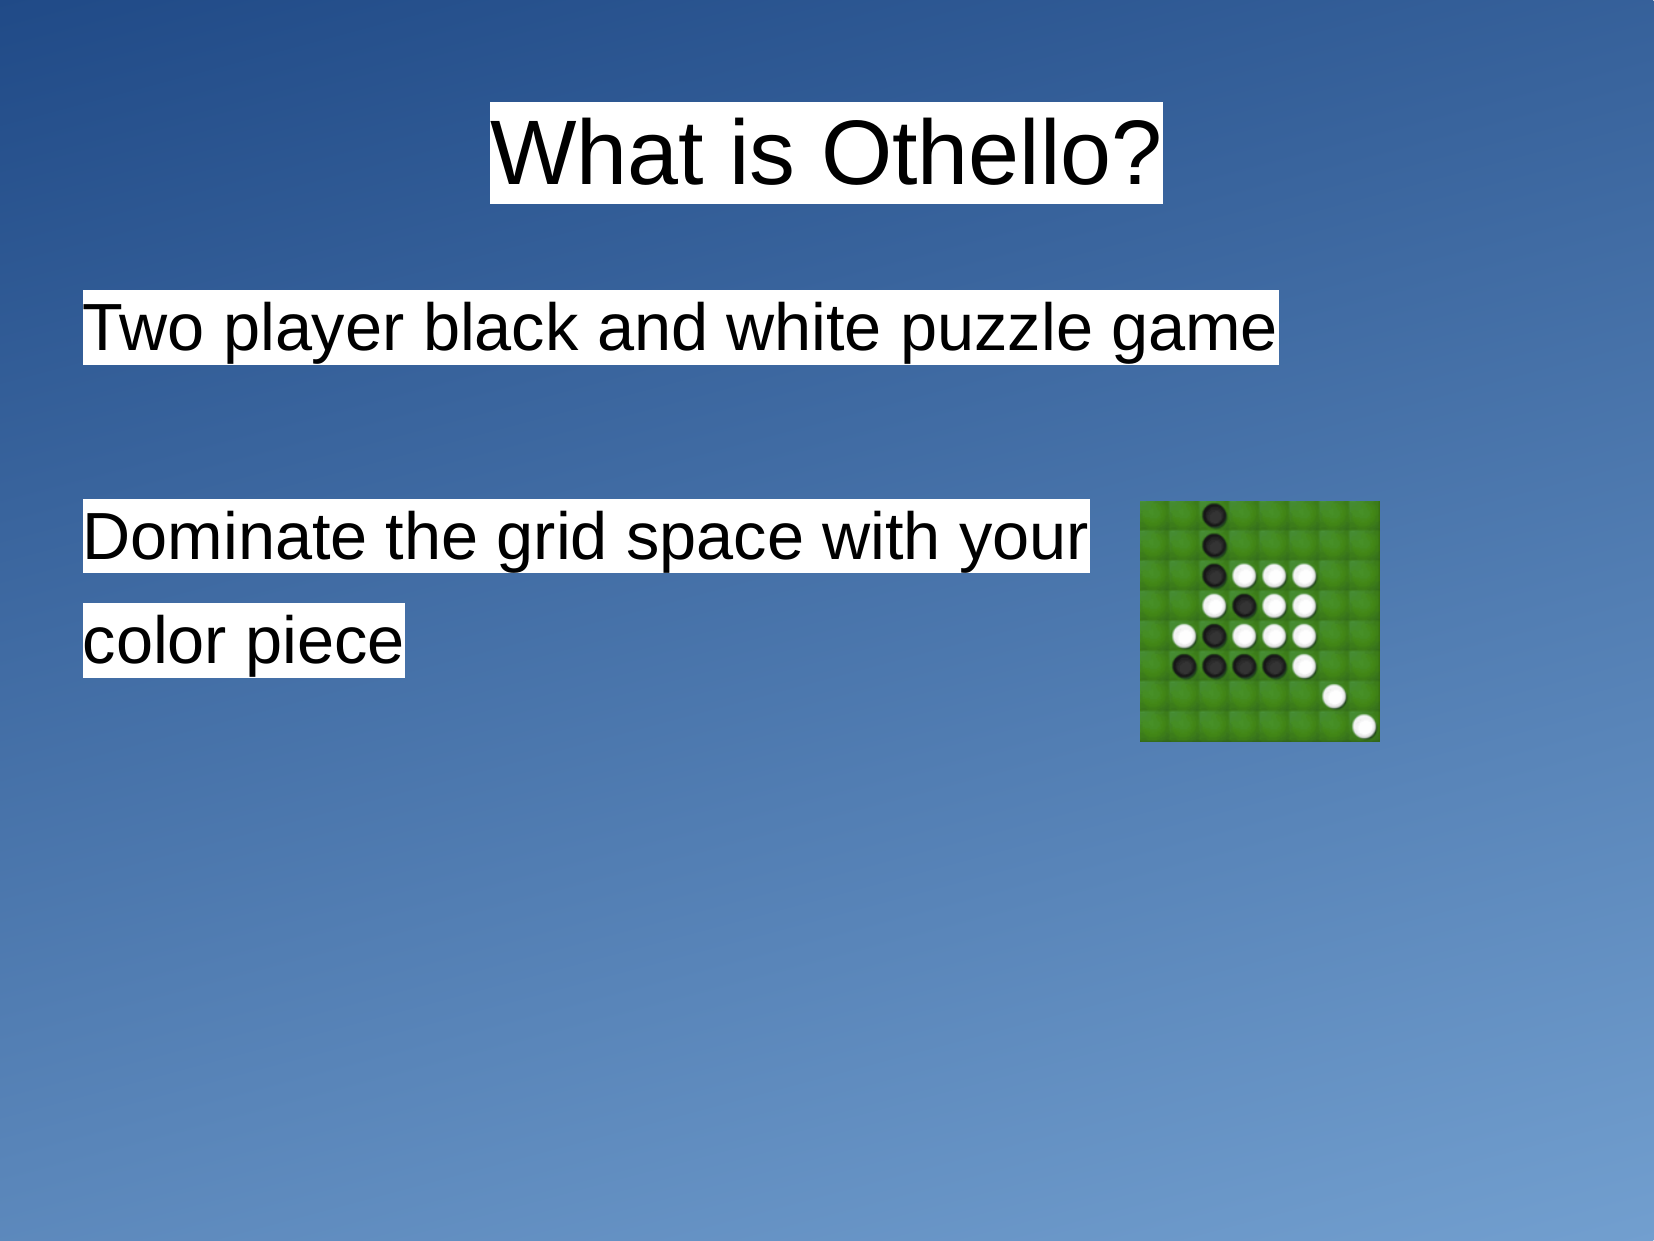

# What is Othello?
Two player black and white puzzle game
Dominate the grid space with your
color piece